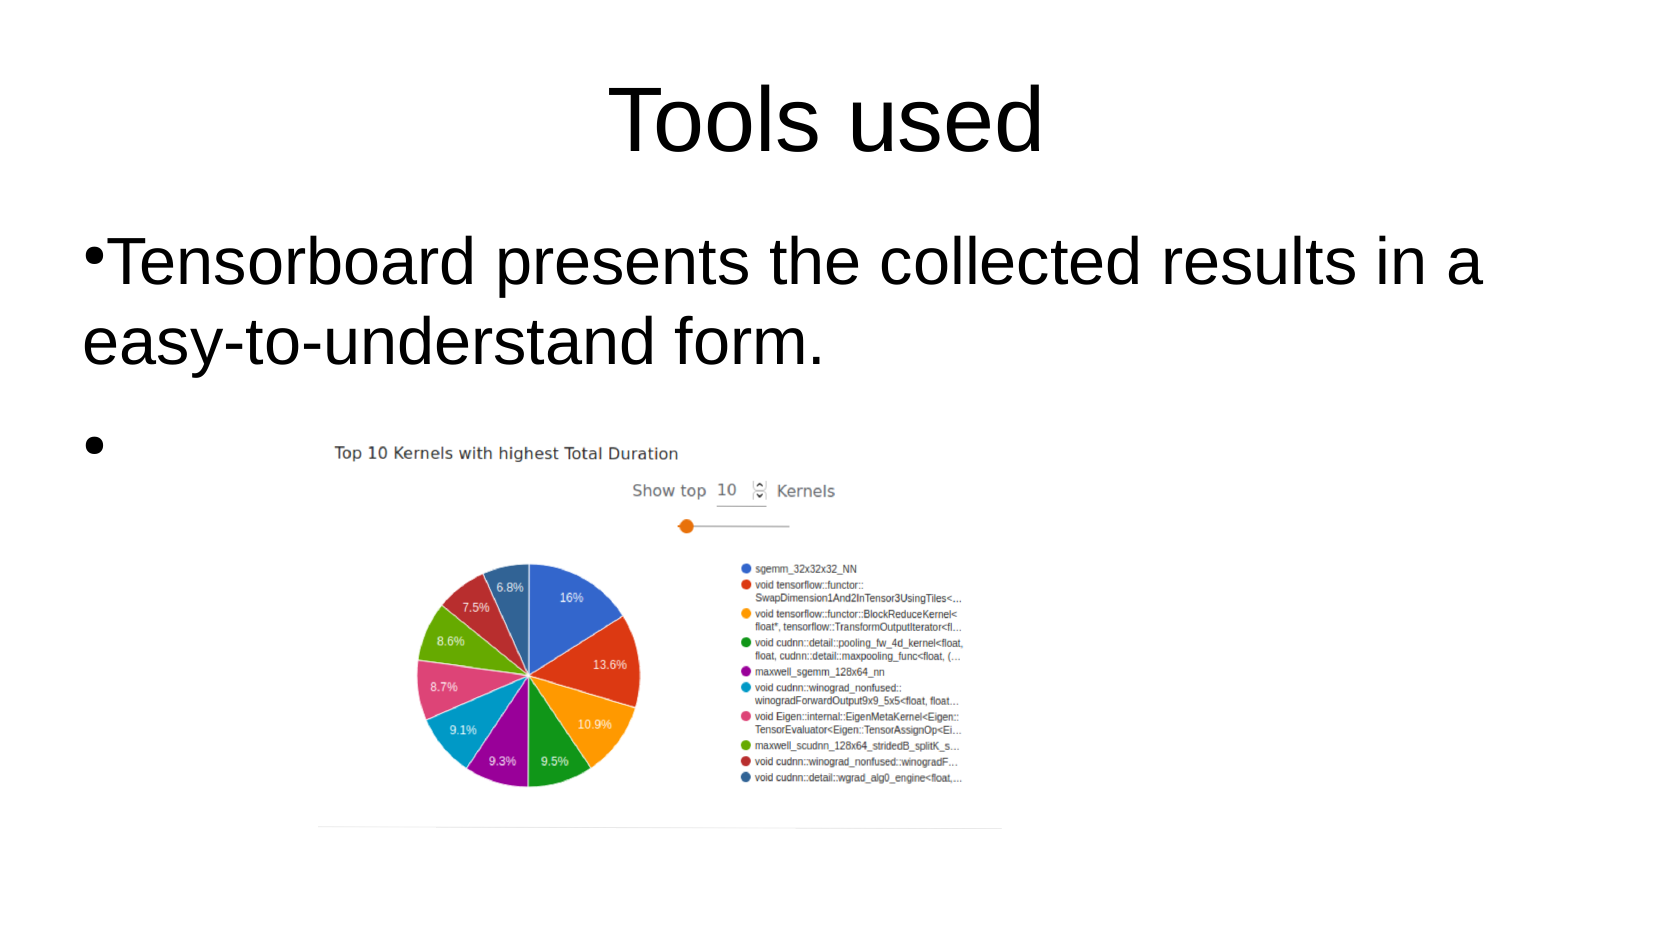

# Tools used
Tensorboard presents the collected results in a easy-to-understand form.